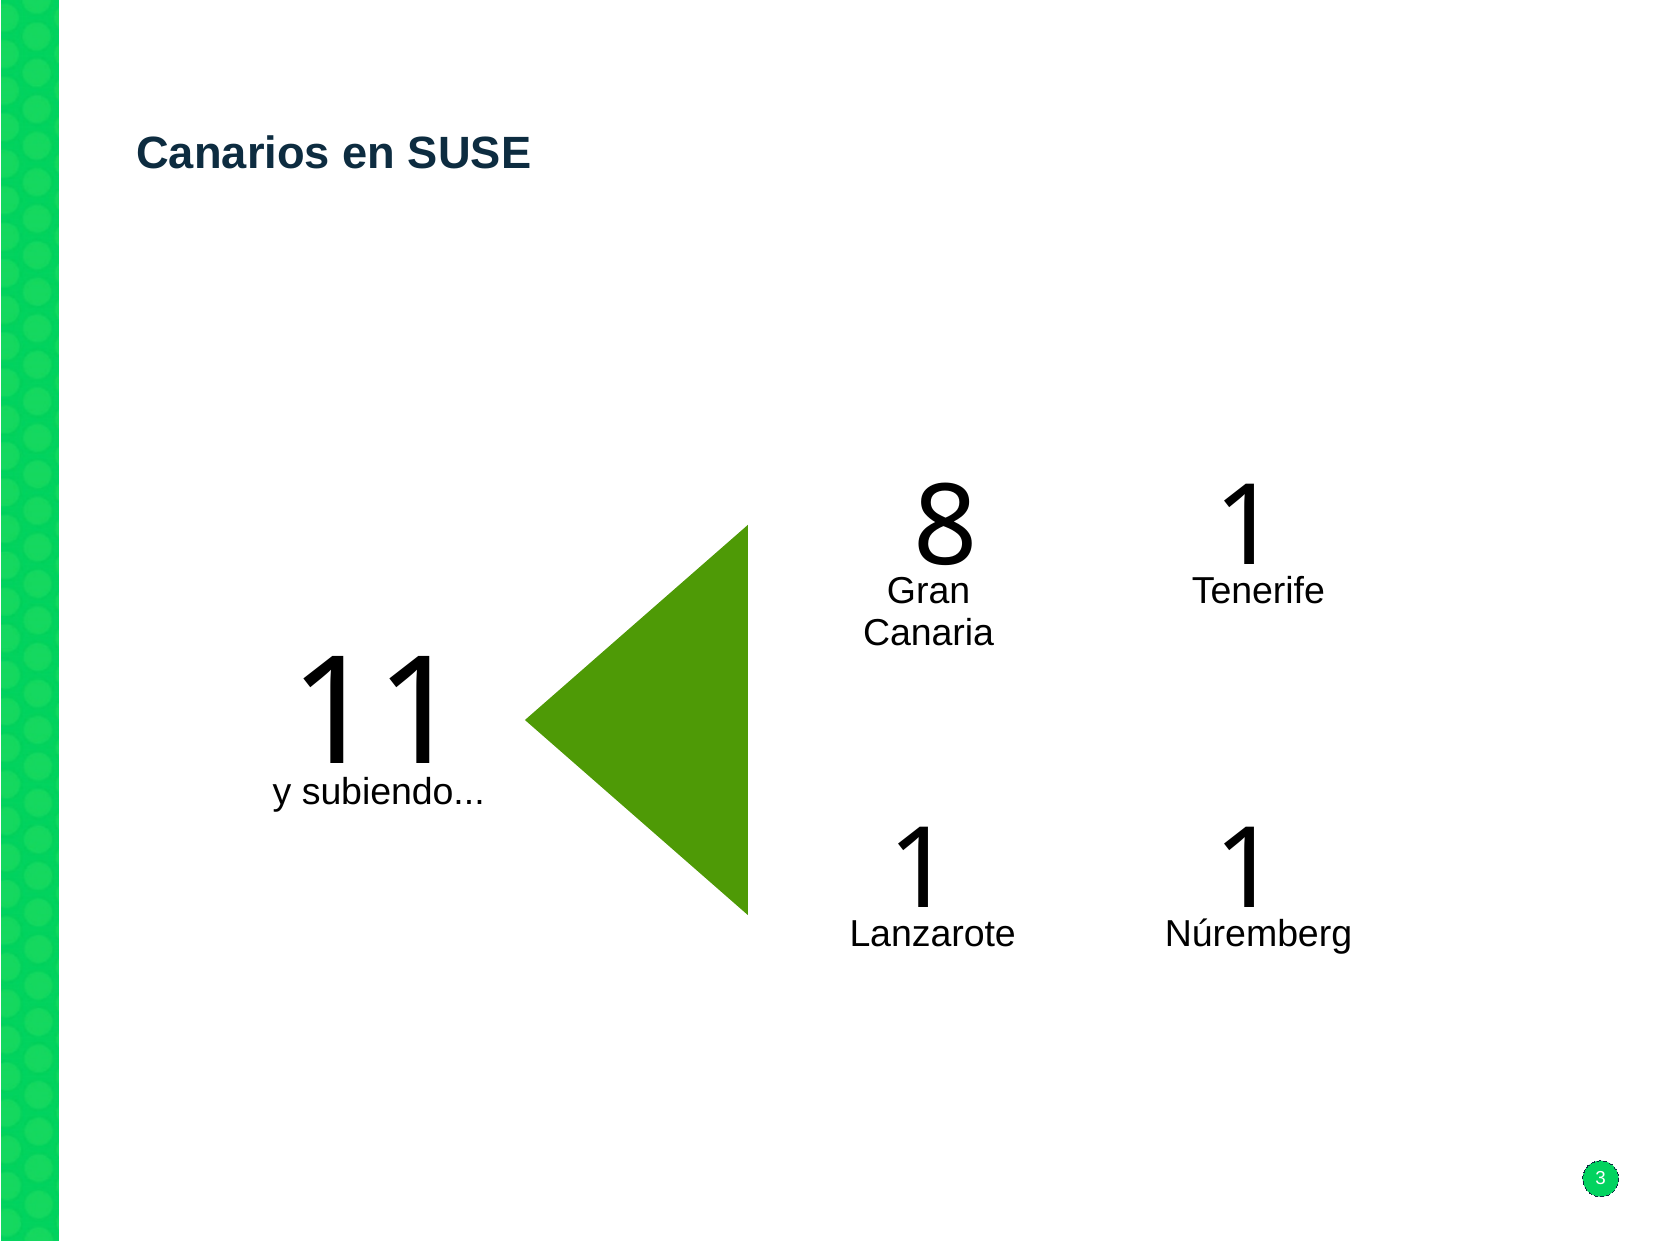

# Canarios en SUSE
 8
Gran Canaria
1
Tenerife
 11
y subiendo...
1
Lanzarote
1
Núremberg
3